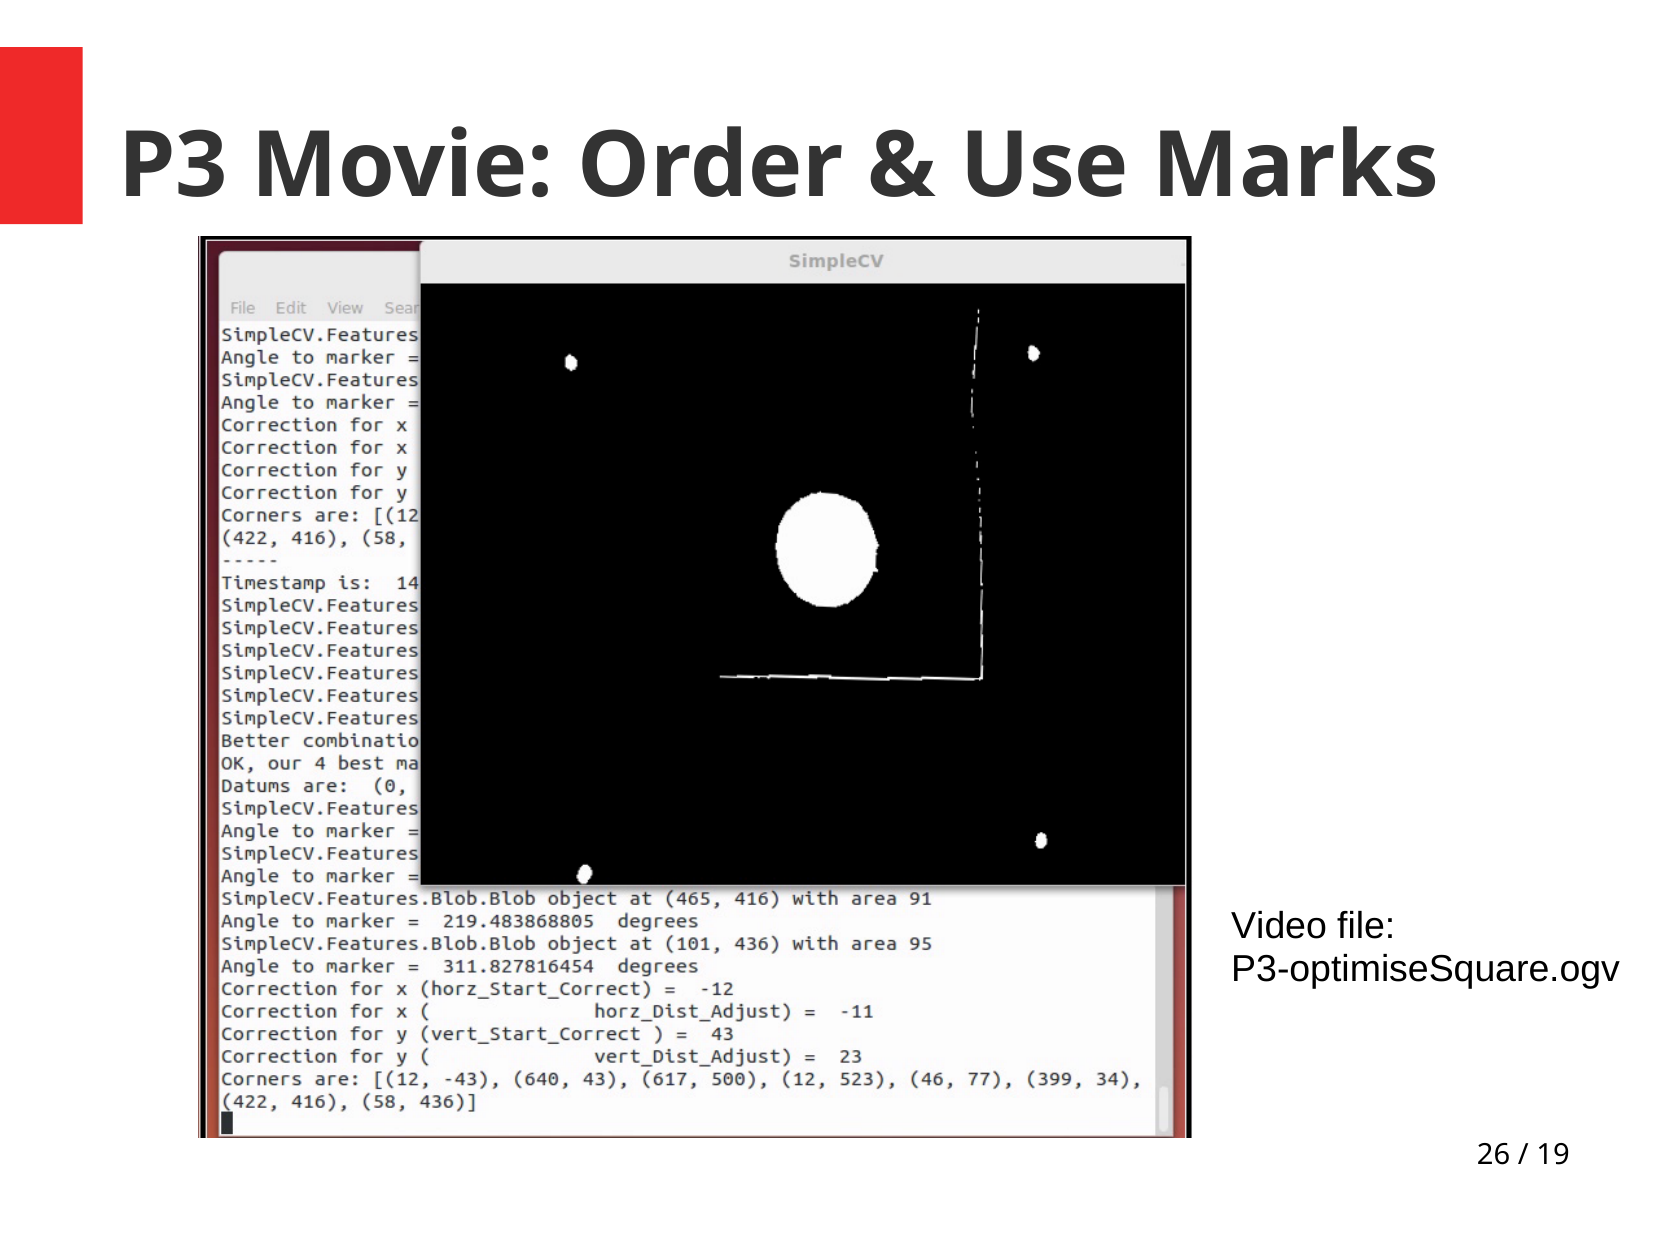

# P3 Movie: Order & Use Marks
Video file:
P3-optimiseSquare.ogv
26